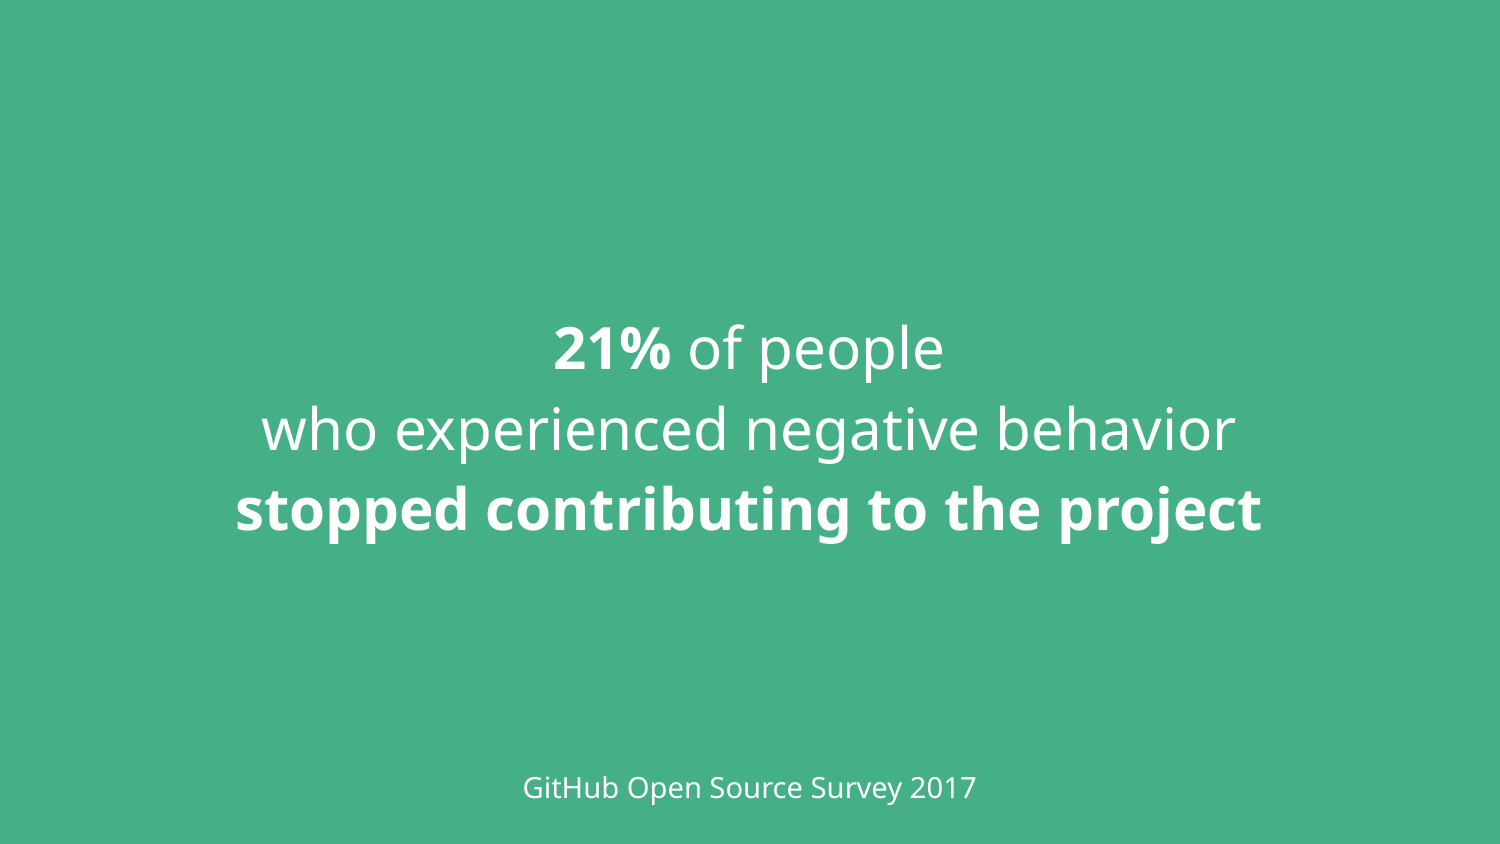

# 21% of people who experienced negative behavior stopped contributing to the project
GitHub Open Source Survey 2017